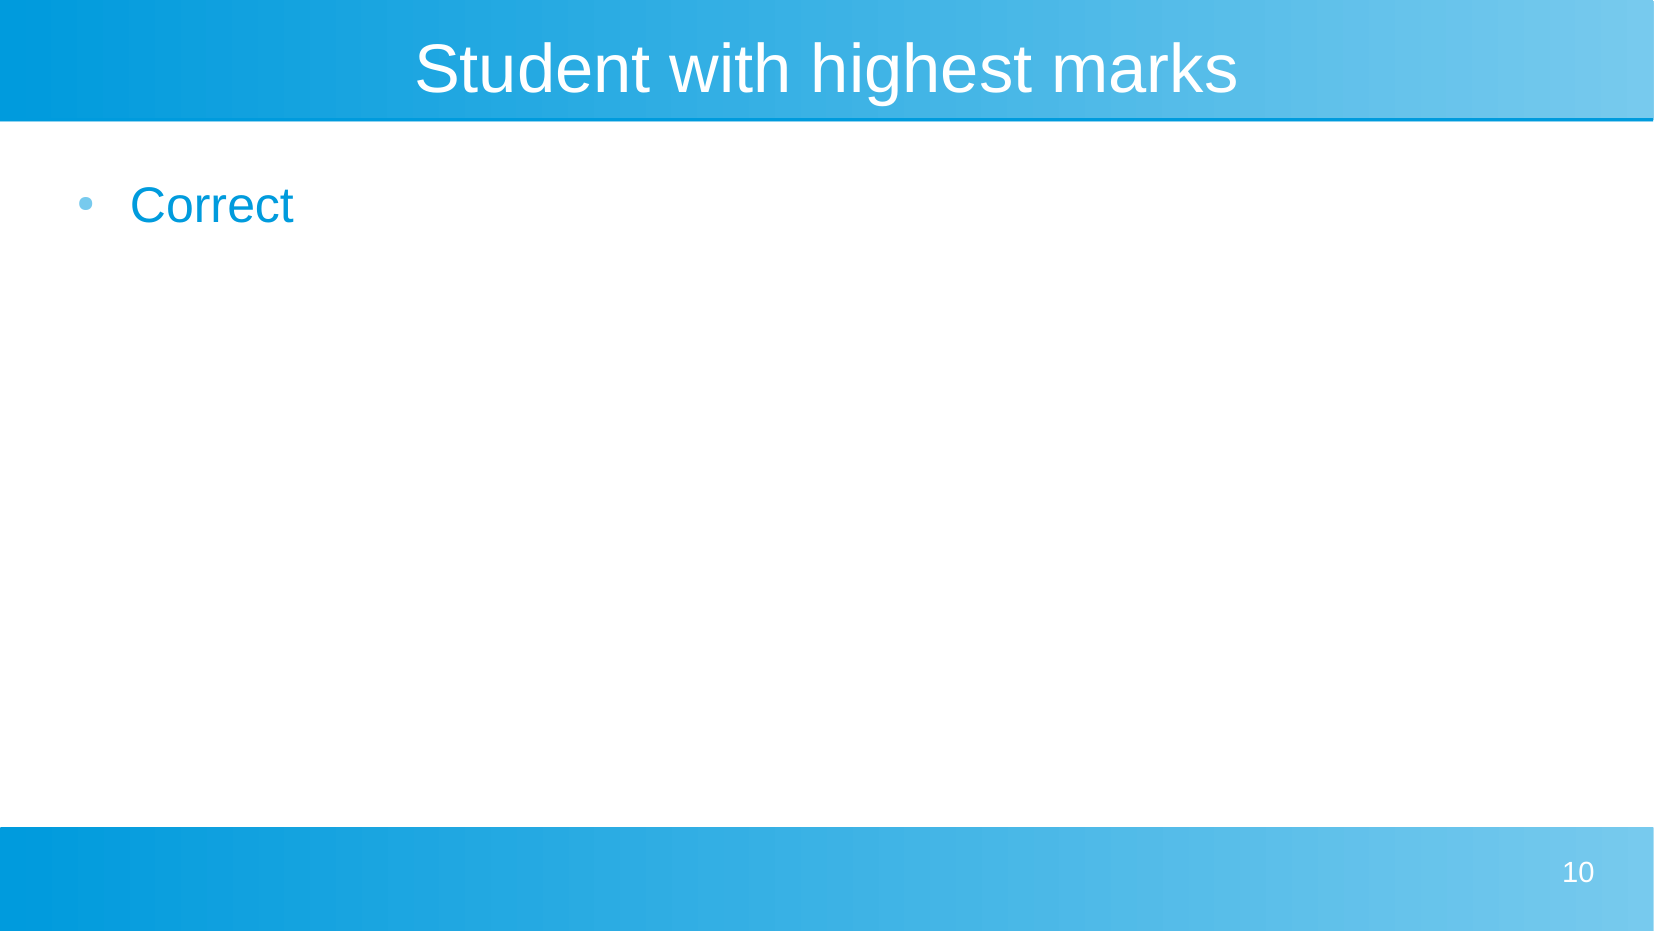

# Student with highest marks
Correct
10